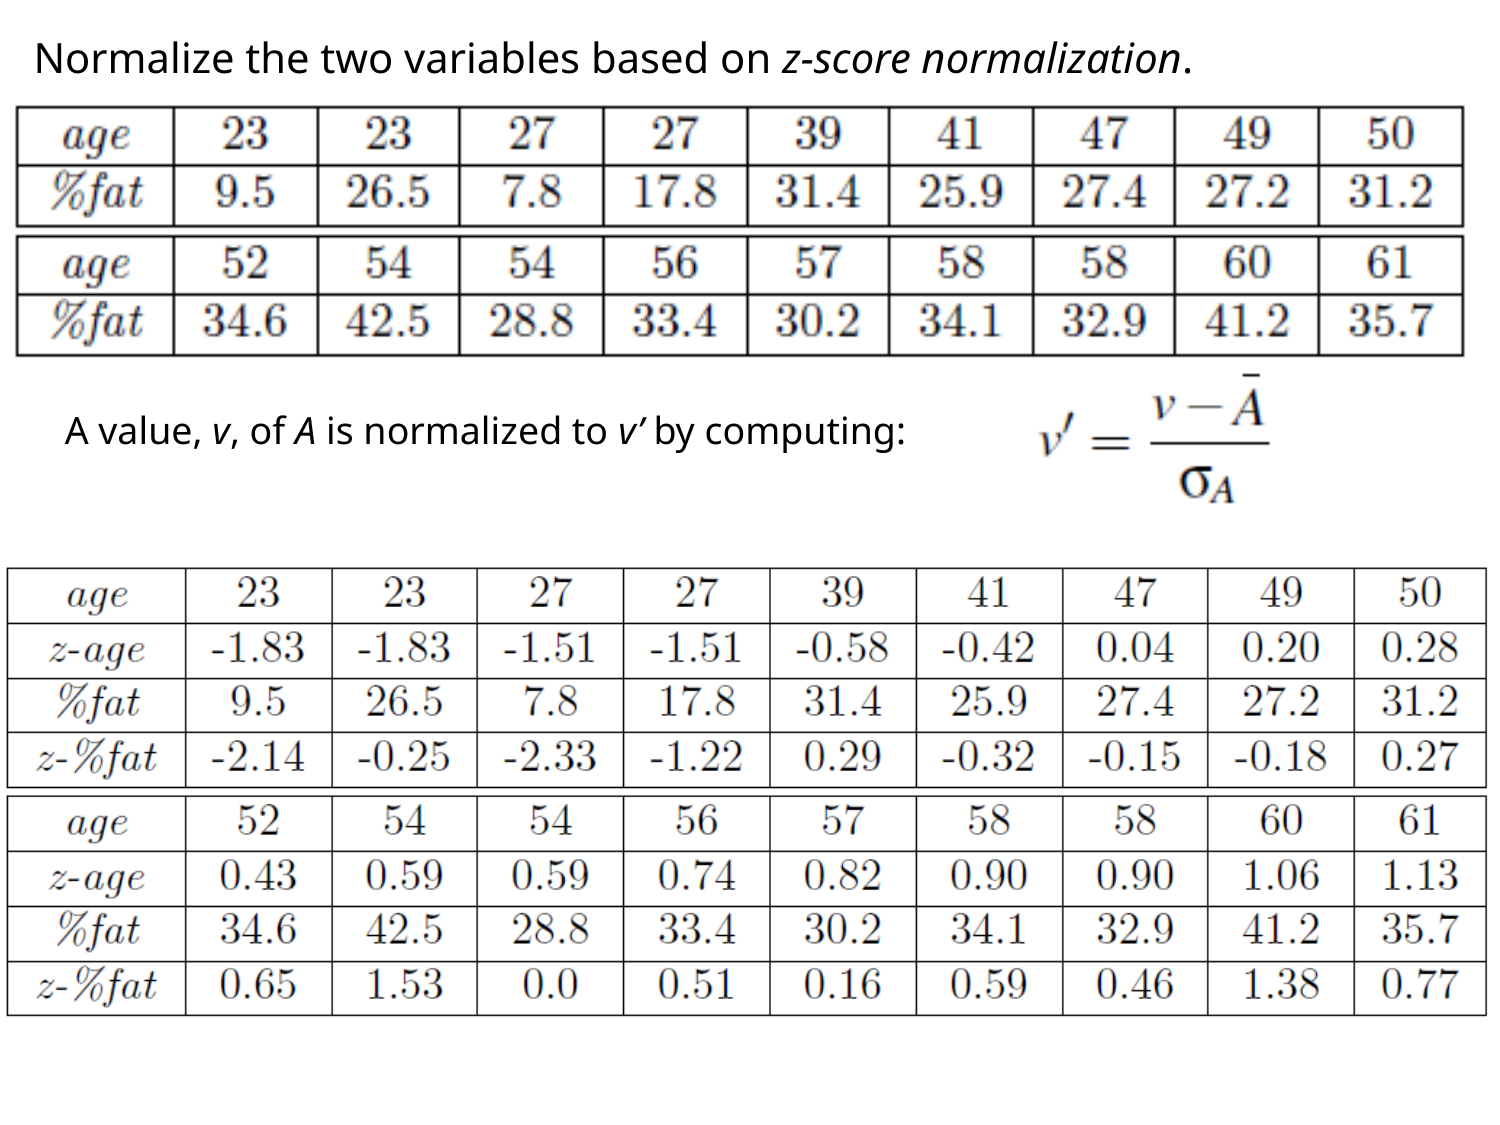

# Normalize the two variables based on z-score normalization.
A value, v, of A is normalized to v’ by computing: